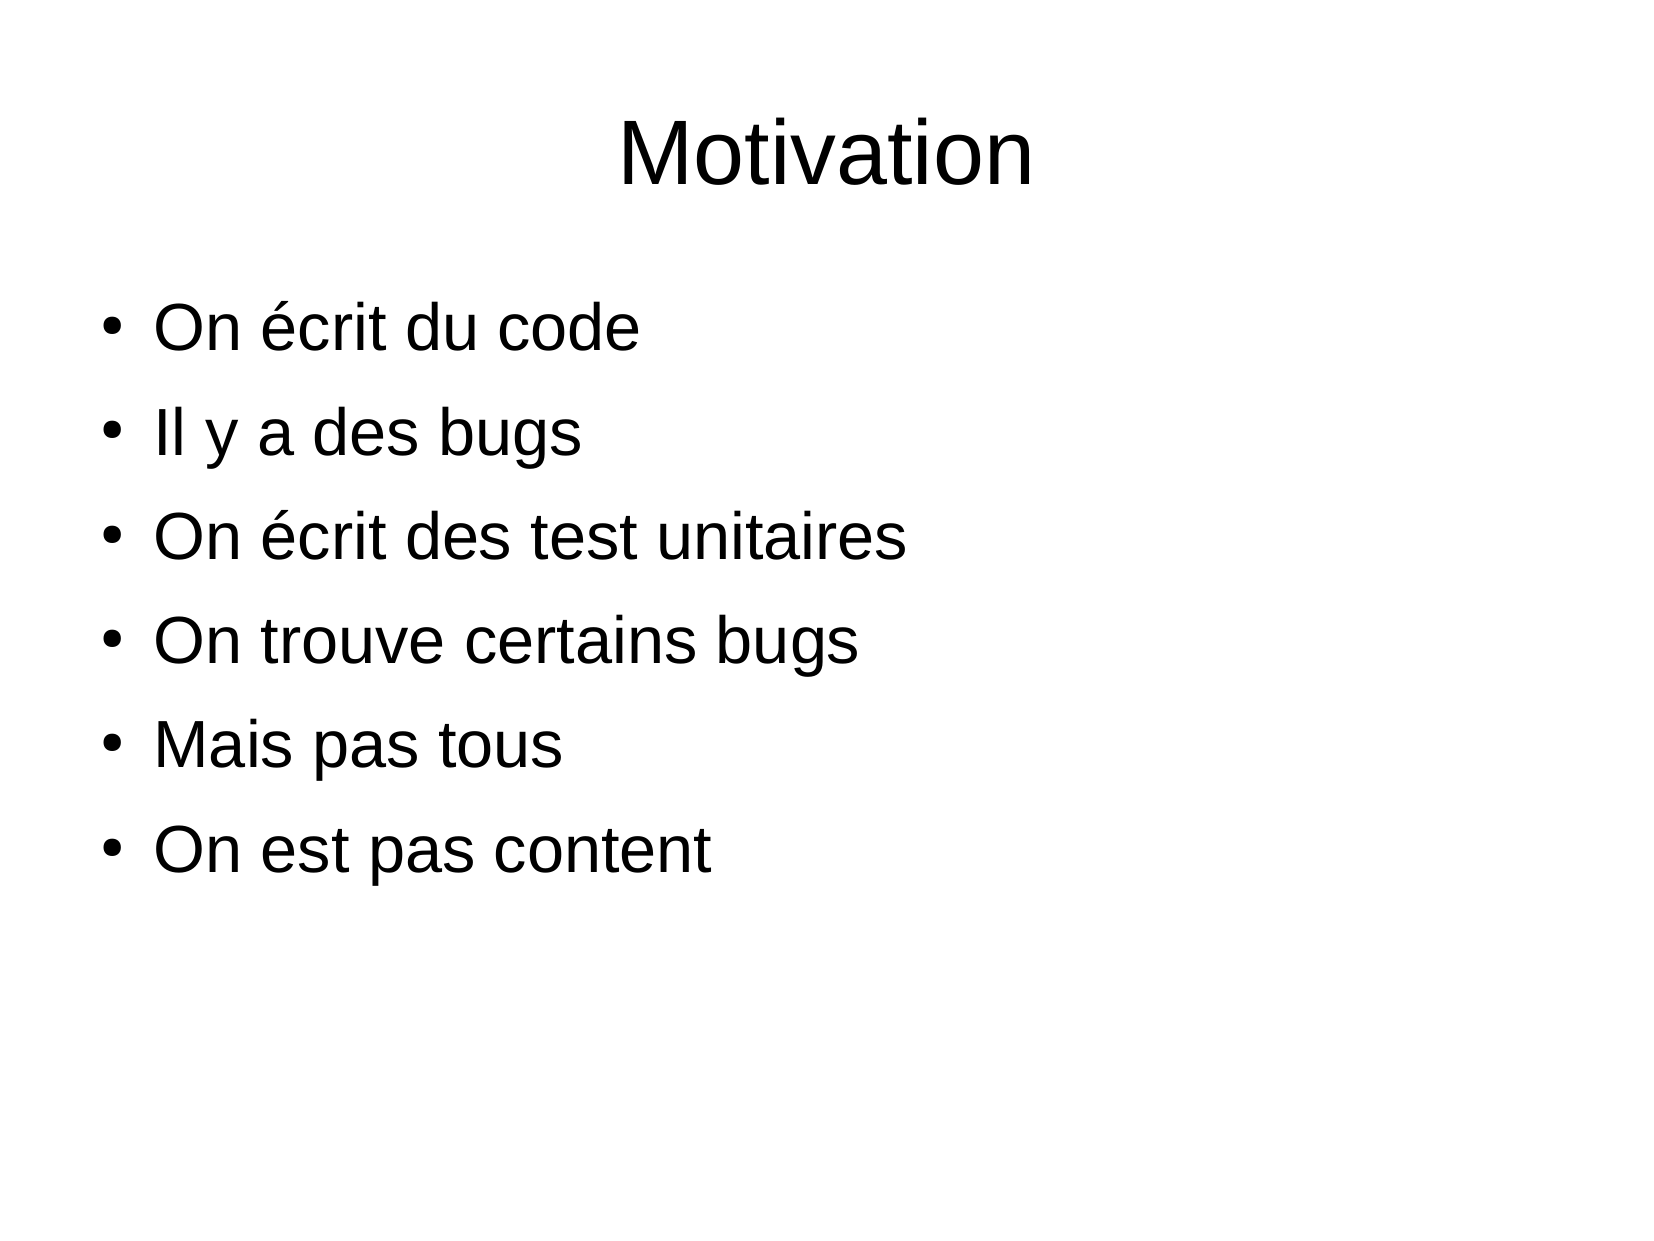

# Motivation
On écrit du code
Il y a des bugs
On écrit des test unitaires
On trouve certains bugs
Mais pas tous
On est pas content